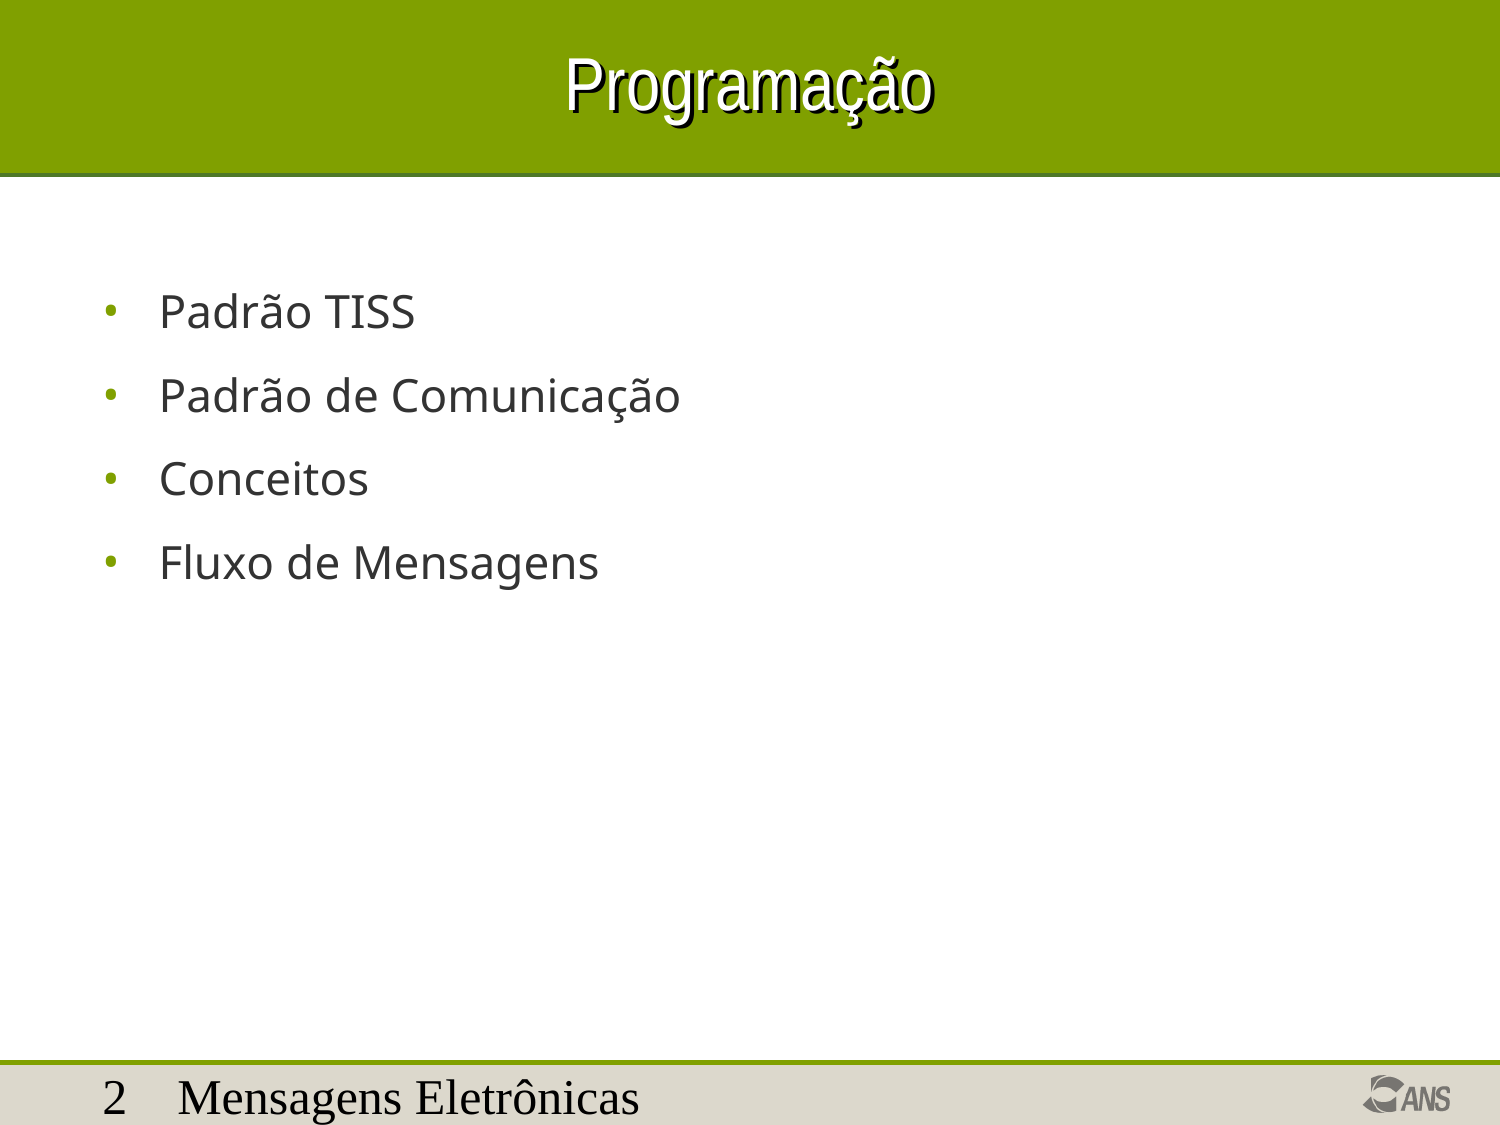

# Programação
Padrão TISS
Padrão de Comunicação
Conceitos
Fluxo de Mensagens
2
Mensagens Eletrônicas